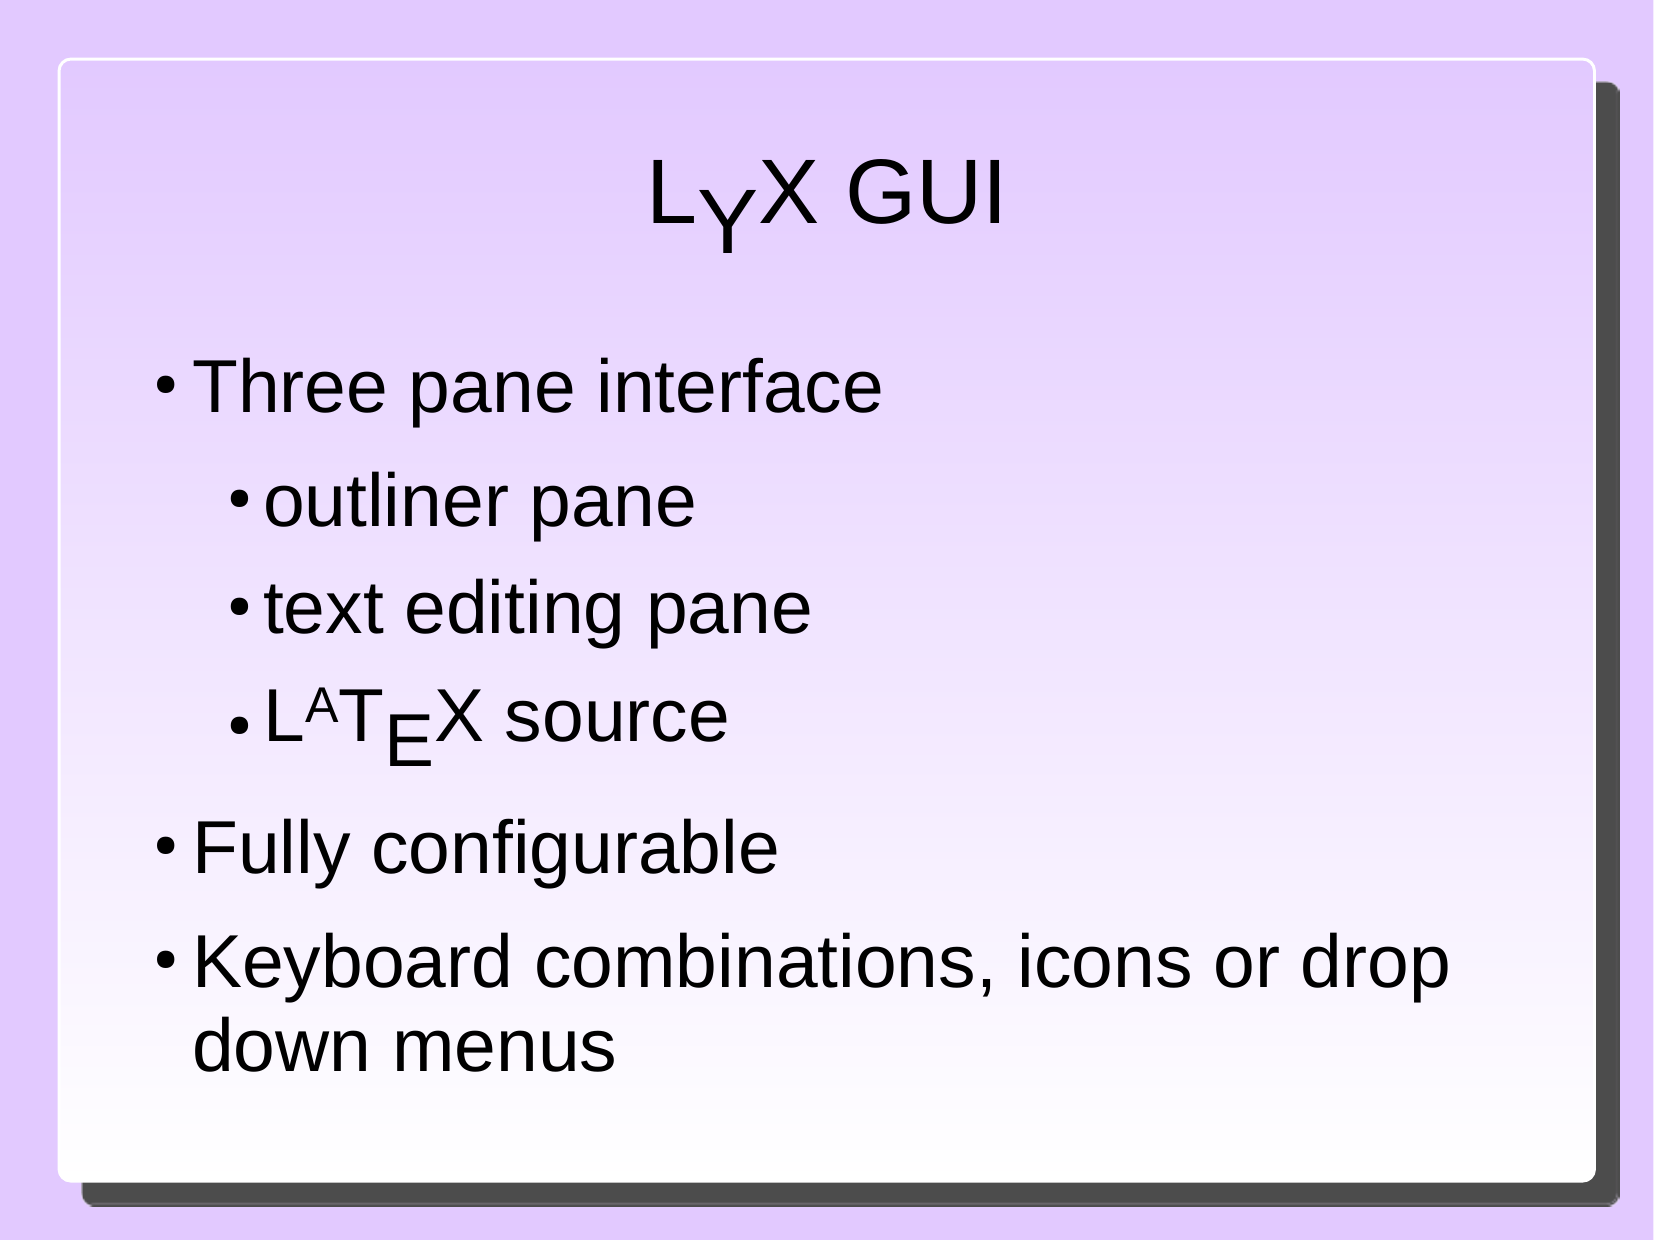

# LYX GUI
Three pane interface
outliner pane
text editing pane
LATEX source
Fully configurable
Keyboard combinations, icons or drop down menus